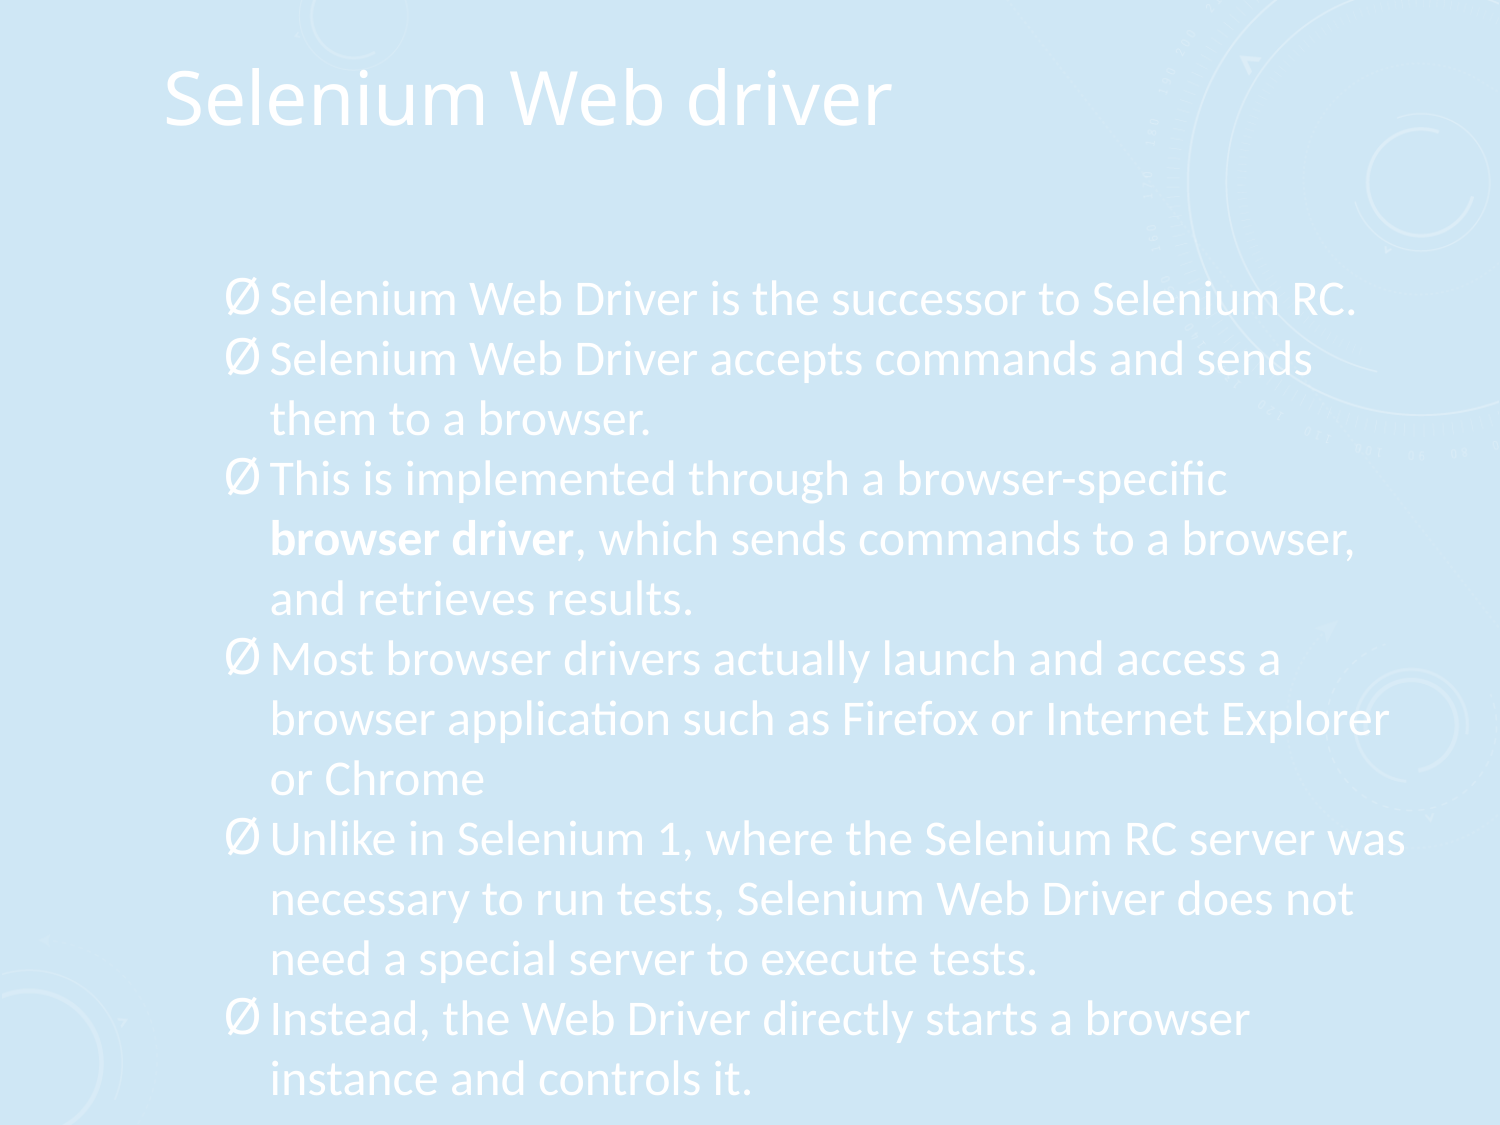

# Selenium Web driver
Selenium Web Driver is the successor to Selenium RC.
Selenium Web Driver accepts commands and sends them to a browser.
This is implemented through a browser-specific browser driver, which sends commands to a browser, and retrieves results.
Most browser drivers actually launch and access a browser application such as Firefox or Internet Explorer or Chrome
Unlike in Selenium 1, where the Selenium RC server was necessary to run tests, Selenium Web Driver does not need a special server to execute tests.
Instead, the Web Driver directly starts a browser instance and controls it.